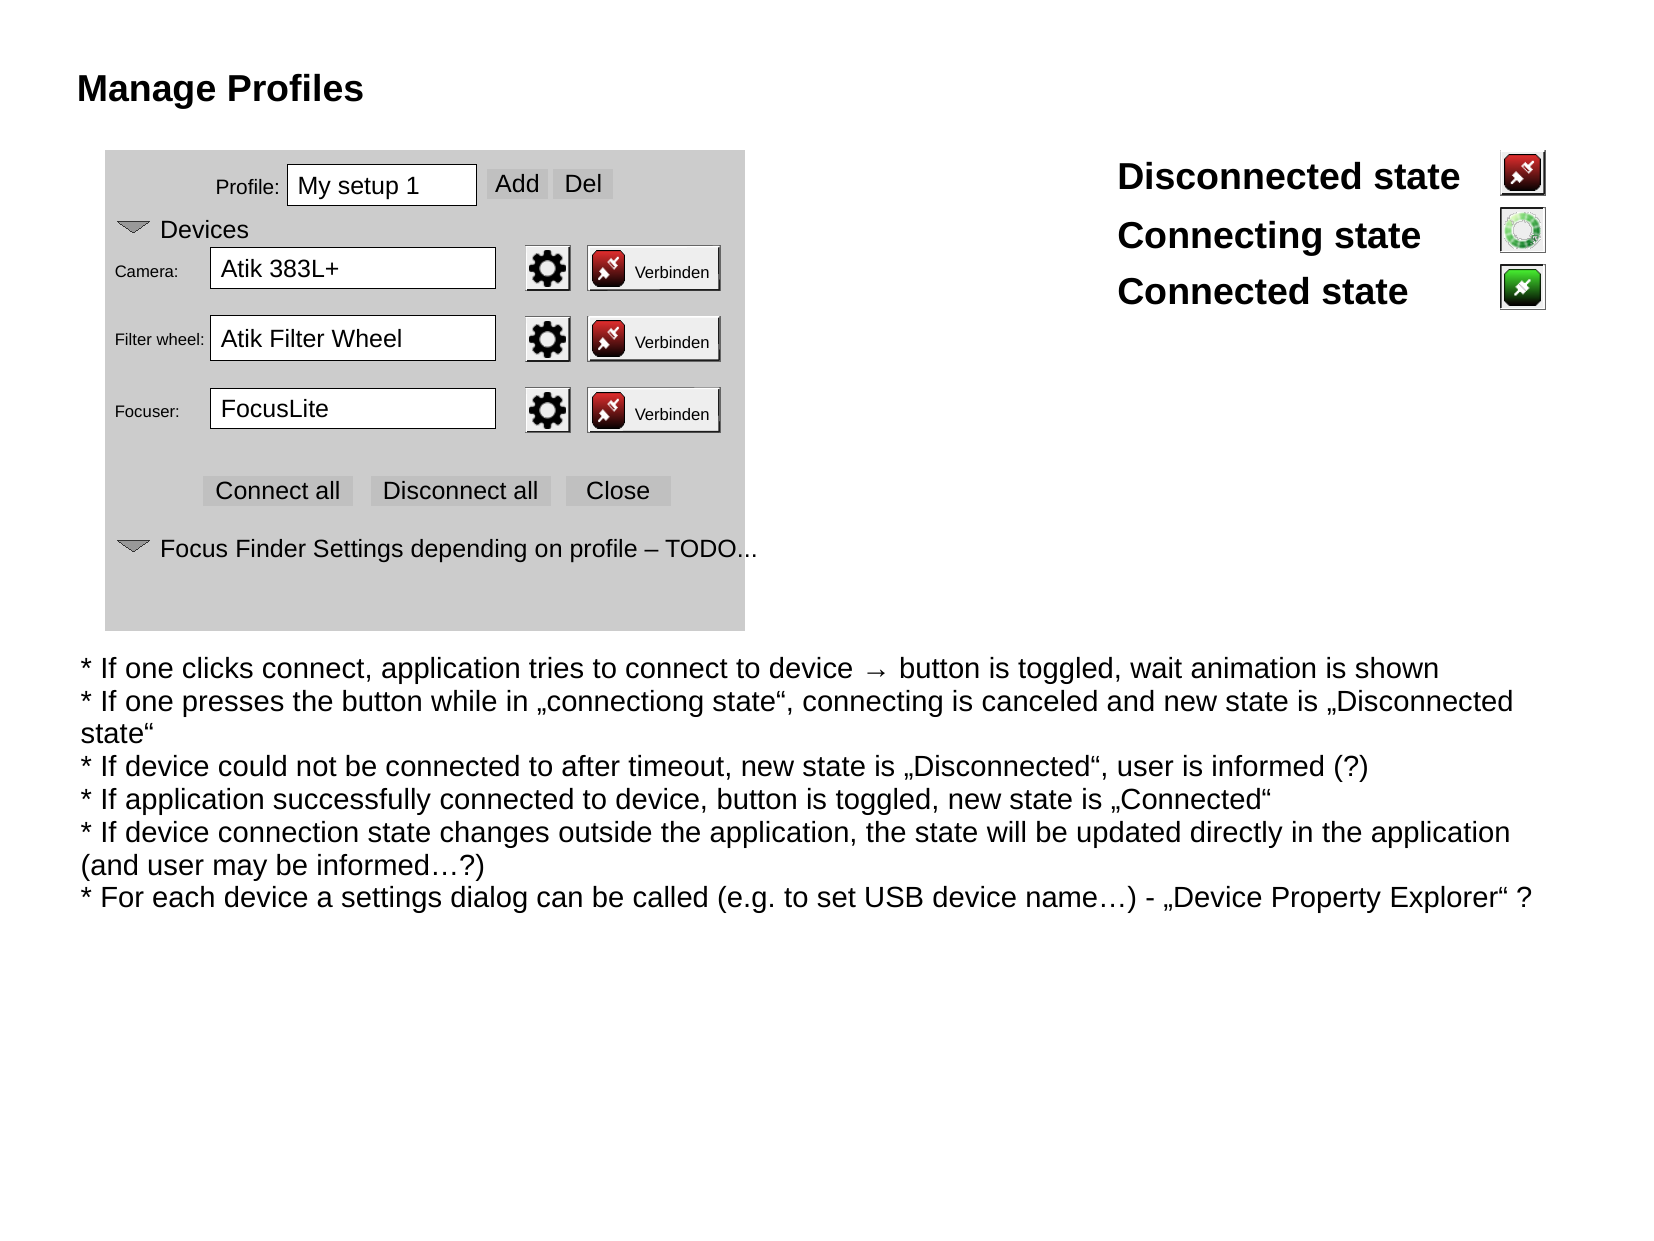

Manage Profiles
Disconnected state
Camera:
Filter wheel:
Focuser:
Profile:
Connecting state
Devices
Verbinden
Connected state
Verbinden
Verbinden
Focus Finder Settings depending on profile – TODO...
* If one clicks connect, application tries to connect to device → button is toggled, wait animation is shown
* If one presses the button while in „connectiong state“, connecting is canceled and new state is „Disconnected state“
* If device could not be connected to after timeout, new state is „Disconnected“, user is informed (?)
* If application successfully connected to device, button is toggled, new state is „Connected“
* If device connection state changes outside the application, the state will be updated directly in the application (and user may be informed…?)
* For each device a settings dialog can be called (e.g. to set USB device name…) - „Device Property Explorer“ ?